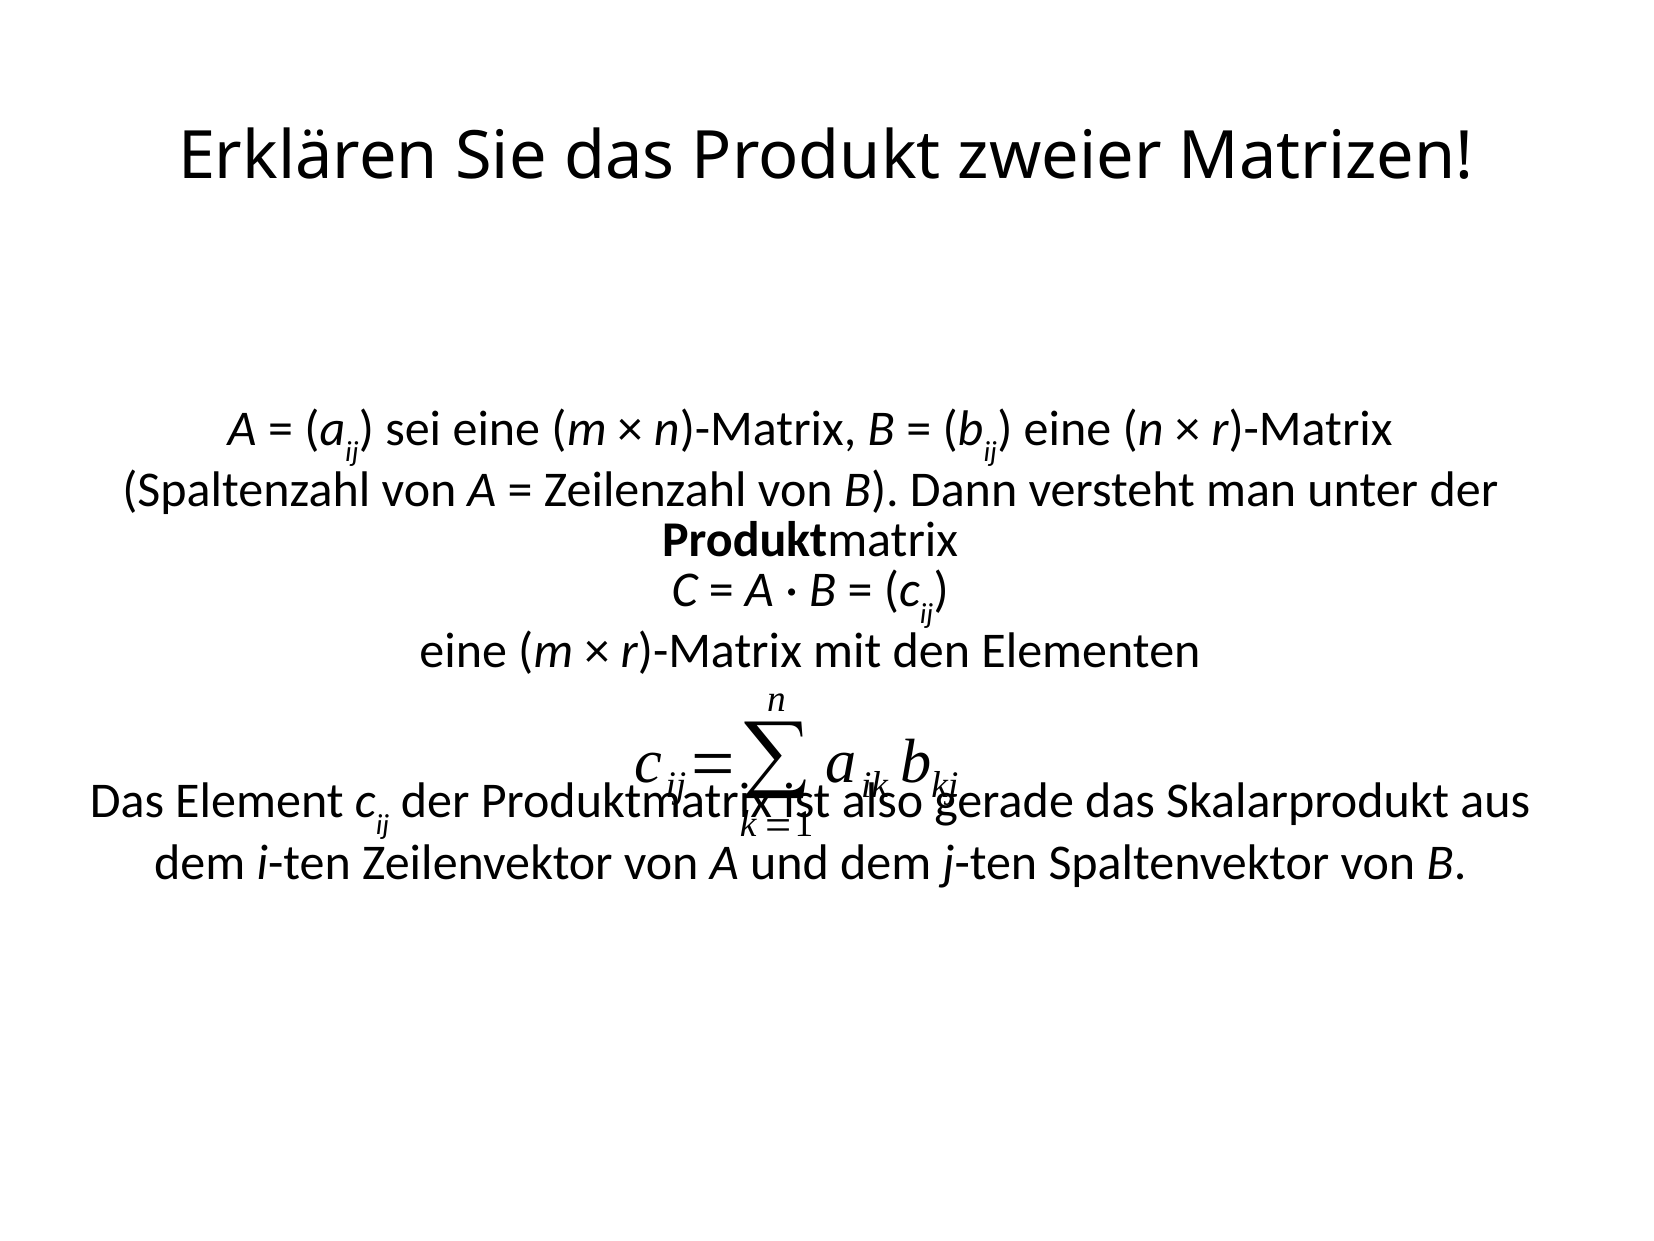

# Erklären Sie das Produkt zweier Matrizen!
A = (aij) sei eine (m × n)-Matrix, B = (bij) eine (n × r)-Matrix (Spaltenzahl von A = Zeilenzahl von B). Dann versteht man unter der Produktmatrix
C = A · B = (cij)
eine (m × r)-Matrix mit den Elementen
Das Element cij der Produktmatrix ist also gerade das Skalarprodukt aus dem i-ten Zeilenvektor von A und dem j-ten Spaltenvektor von B.